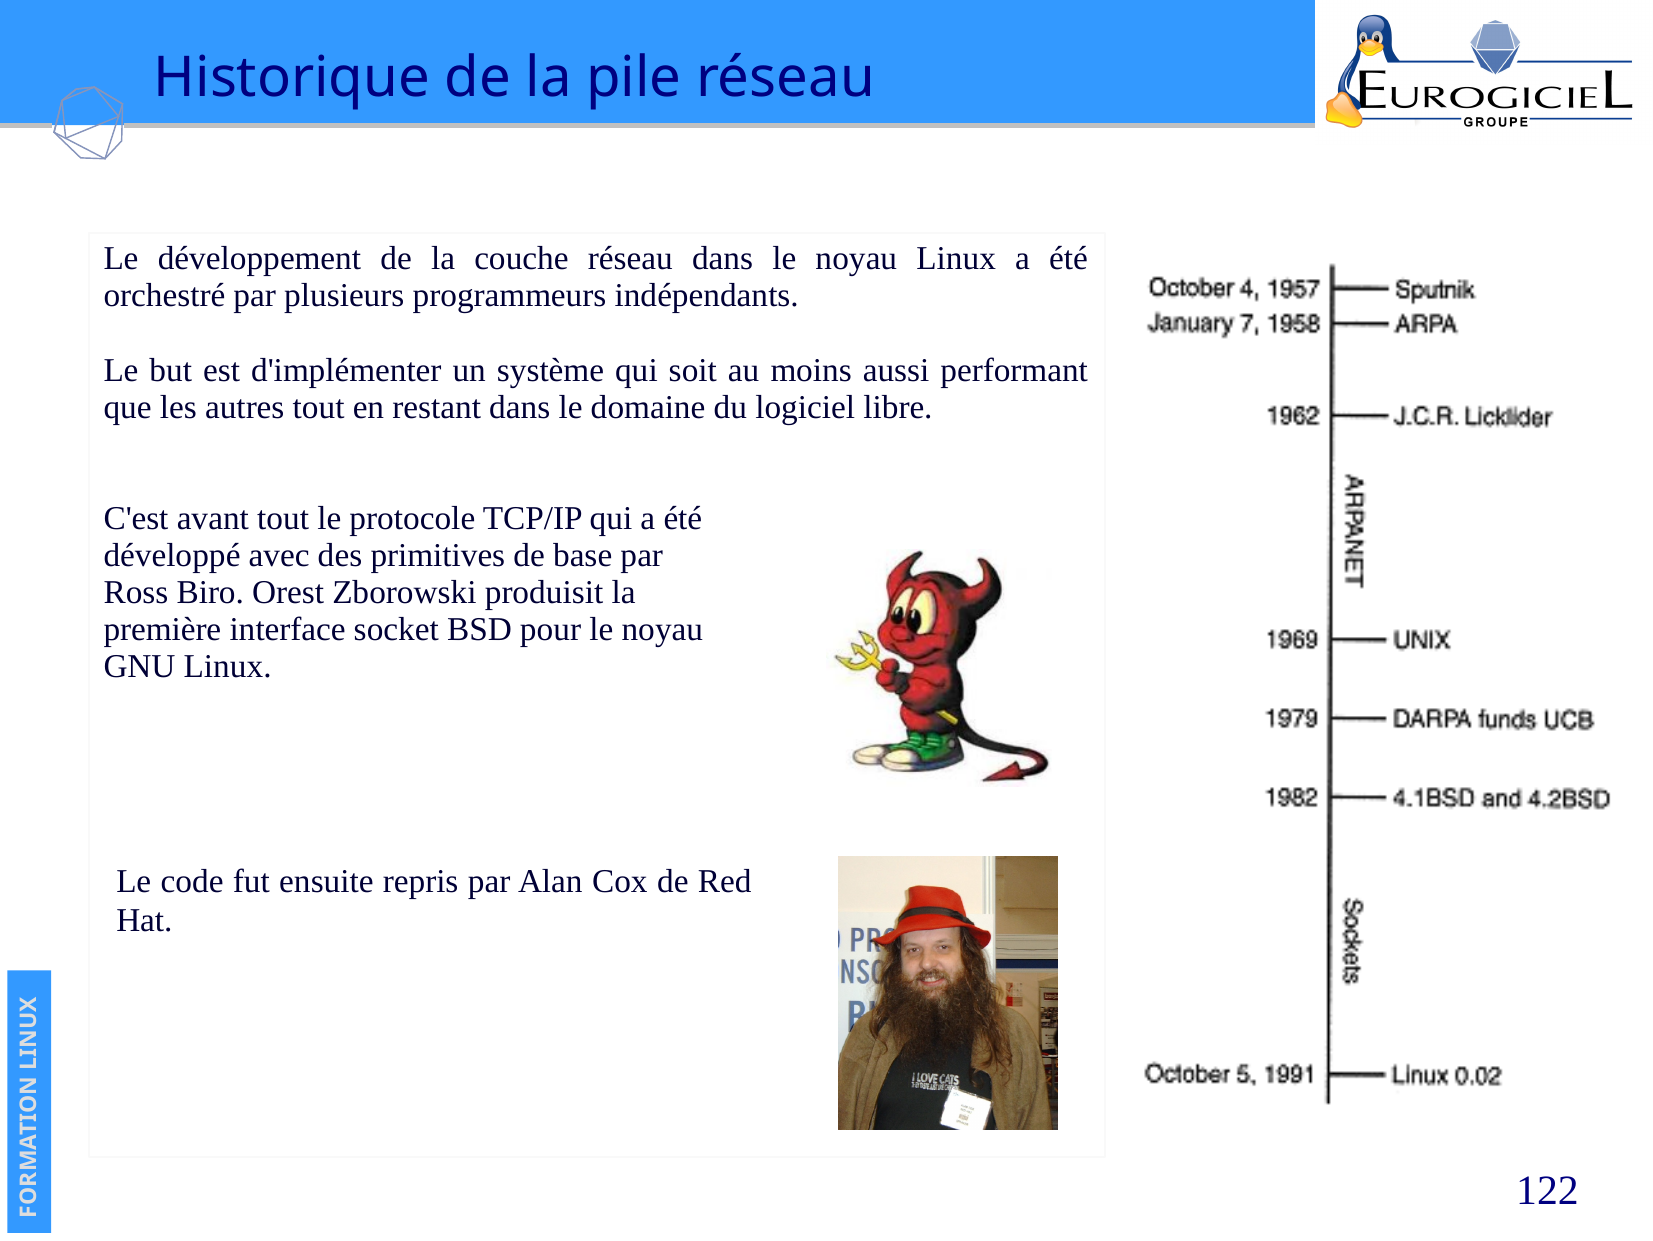

# Historique de la pile réseau
Le développement de la couche réseau dans le noyau Linux a été orchestré par plusieurs programmeurs indépendants.
Le but est d'implémenter un système qui soit au moins aussi performant que les autres tout en restant dans le domaine du logiciel libre.
C'est avant tout le protocole TCP/IP qui a été
développé avec des primitives de base par
Ross Biro. Orest Zborowski produisit la
première interface socket BSD pour le noyau
GNU Linux.
Le code fut ensuite repris par Alan Cox de Red Hat.